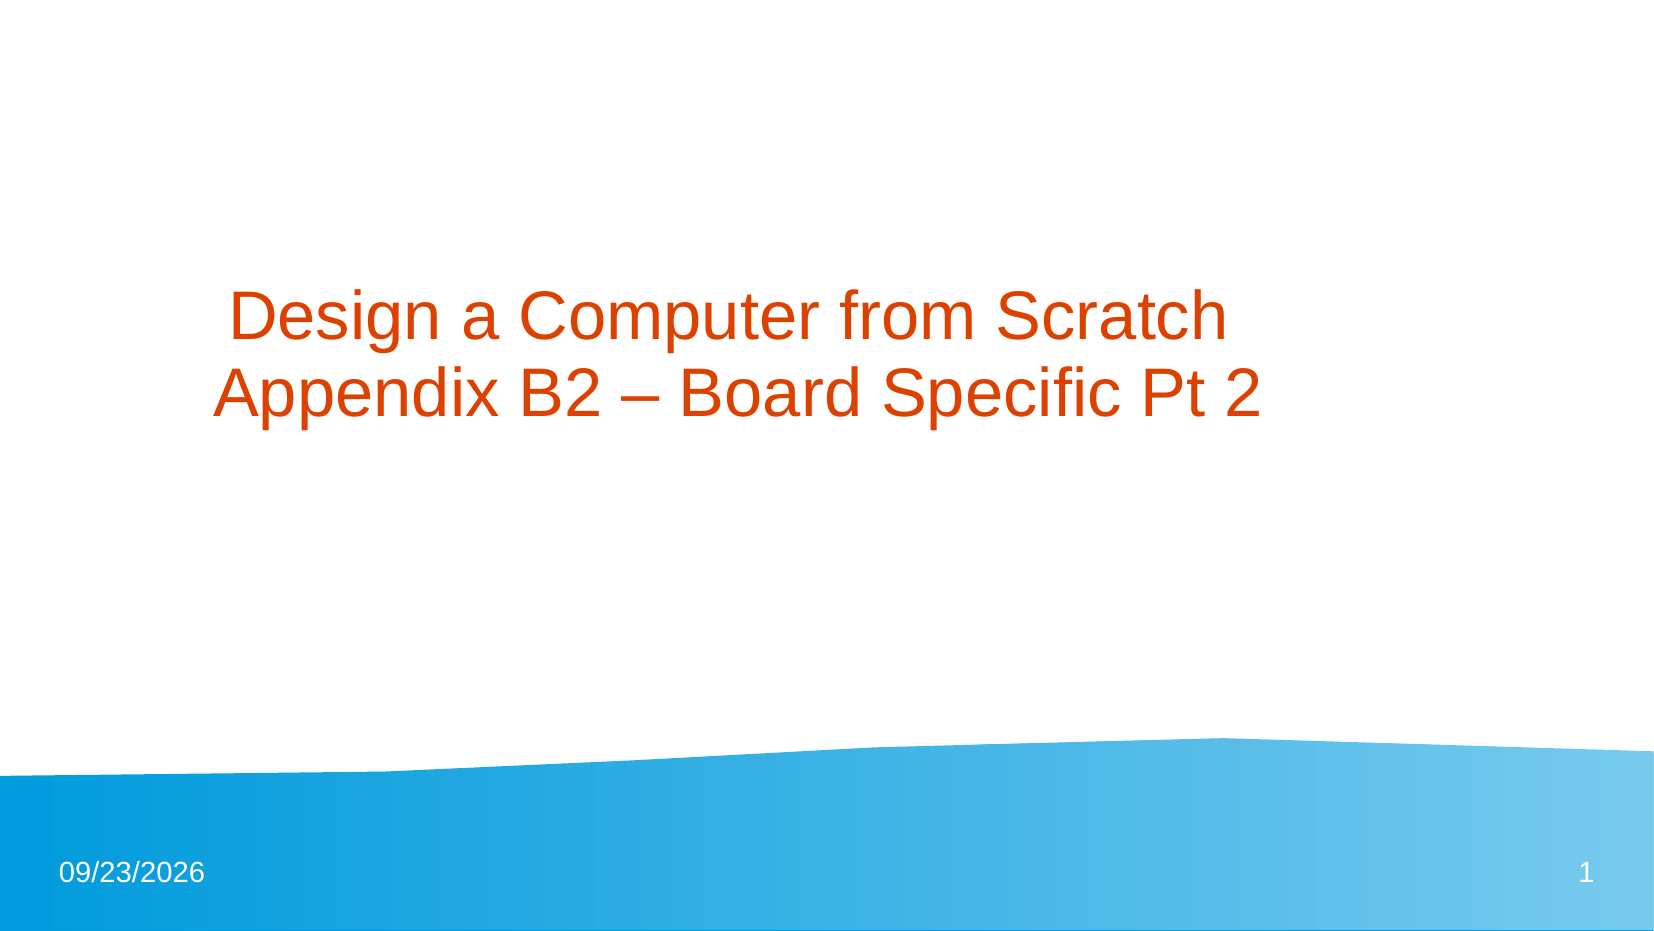

# Design a Computer from Scratch Appendix B2 – Board Specific Pt 2